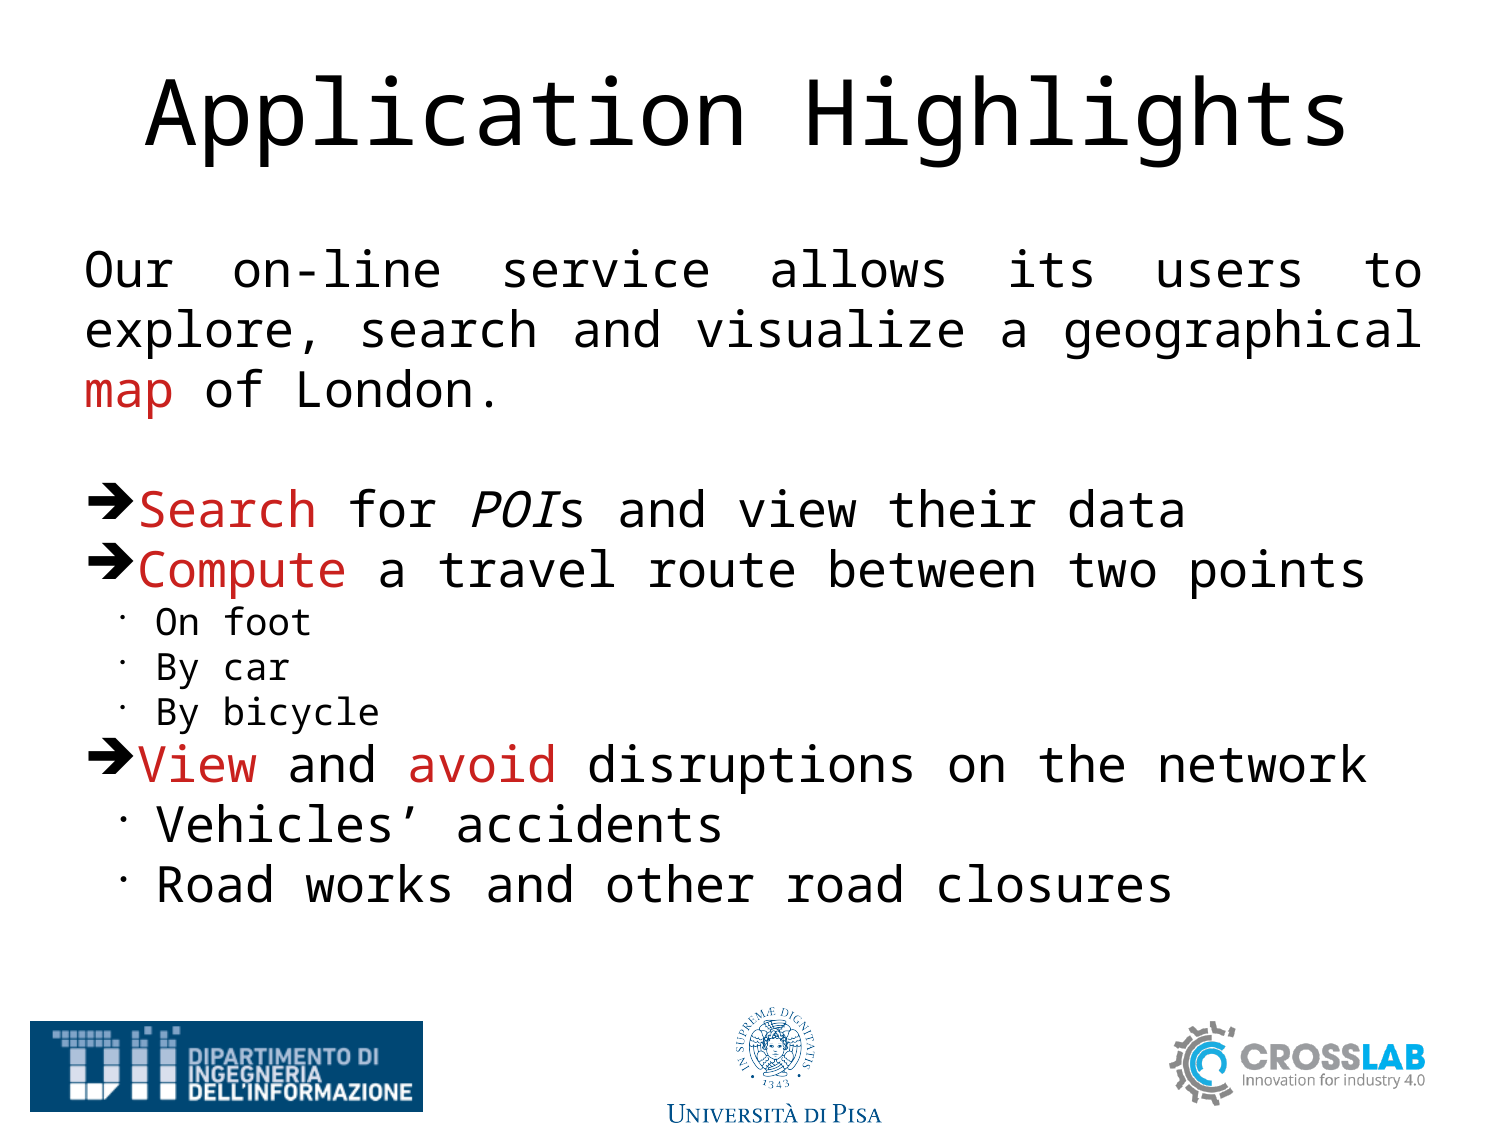

# Application Highlights
Our on-line service allows its users to explore, search and visualize a geographical map of London.
Search for POIs and view their data
Compute a travel route between two points
On foot
By car
By bicycle
View and avoid disruptions on the network
Vehicles’ accidents
Road works and other road closures